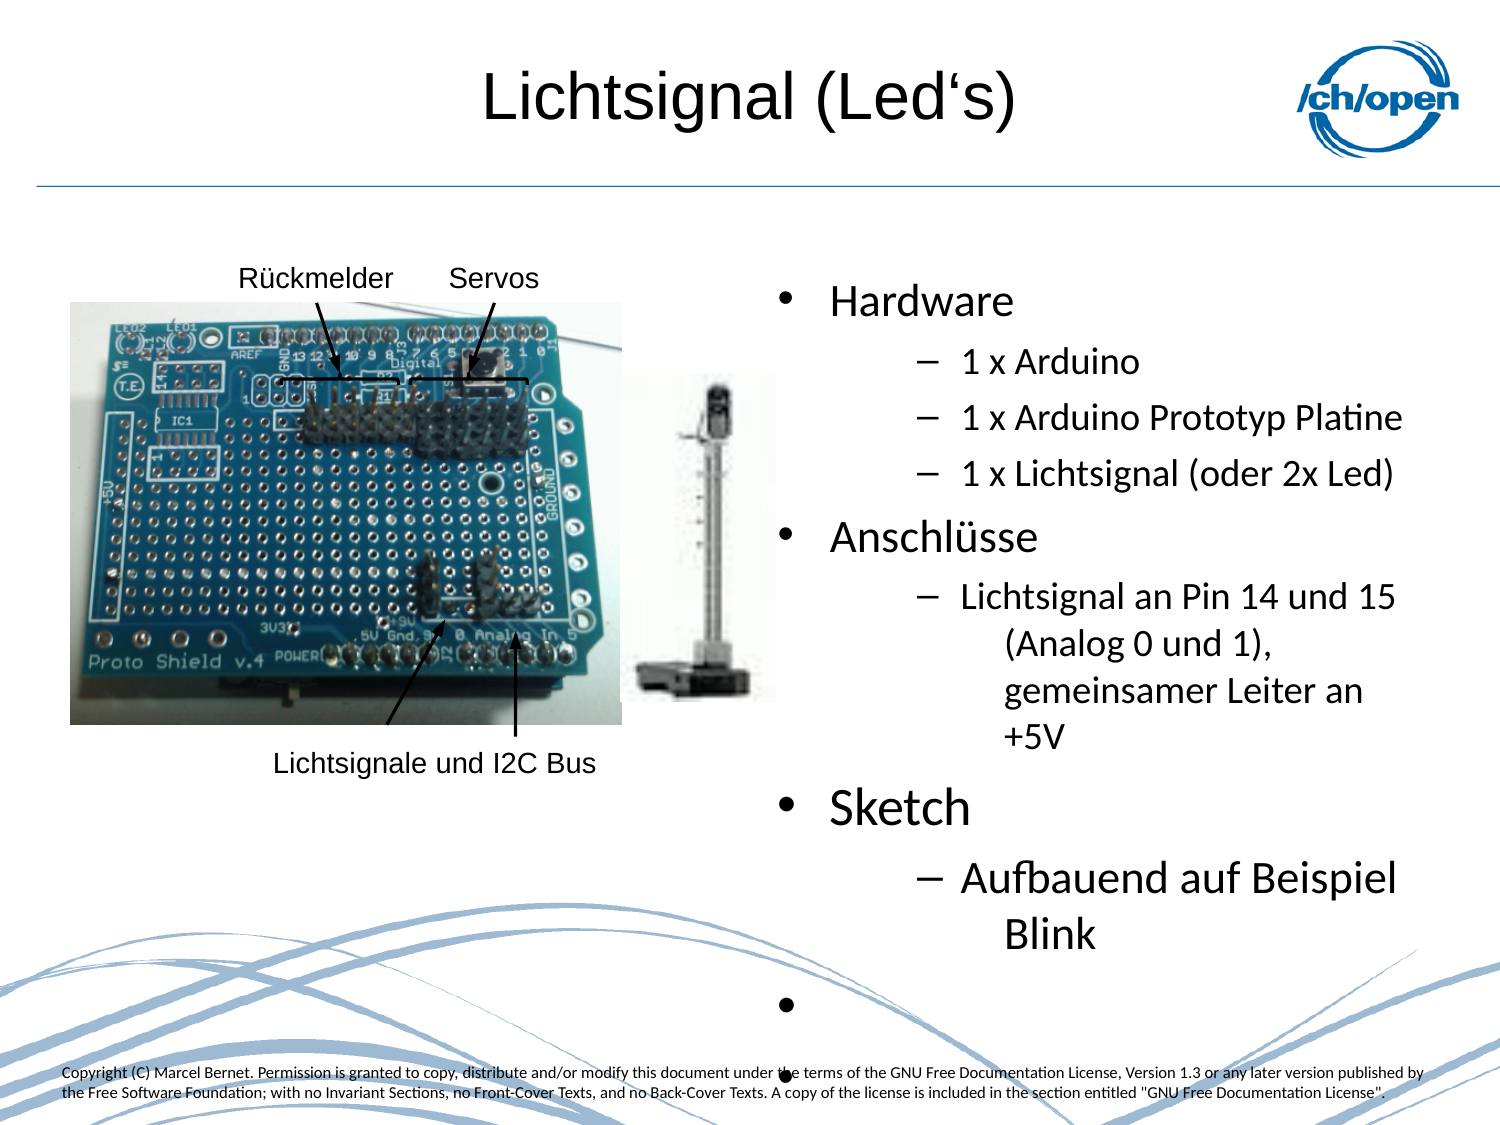

Lichtsignal (Led‘s)
Rückmelder
Servos
Lichtsignale und I2C Bus
# Hardware
1 x Arduino
1 x Arduino Prototyp Platine
1 x Lichtsignal (oder 2x Led)
Anschlüsse
Lichtsignal an Pin 14 und 15 (Analog 0 und 1), gemeinsamer Leiter an +5V
Sketch
Aufbauend auf Beispiel Blink